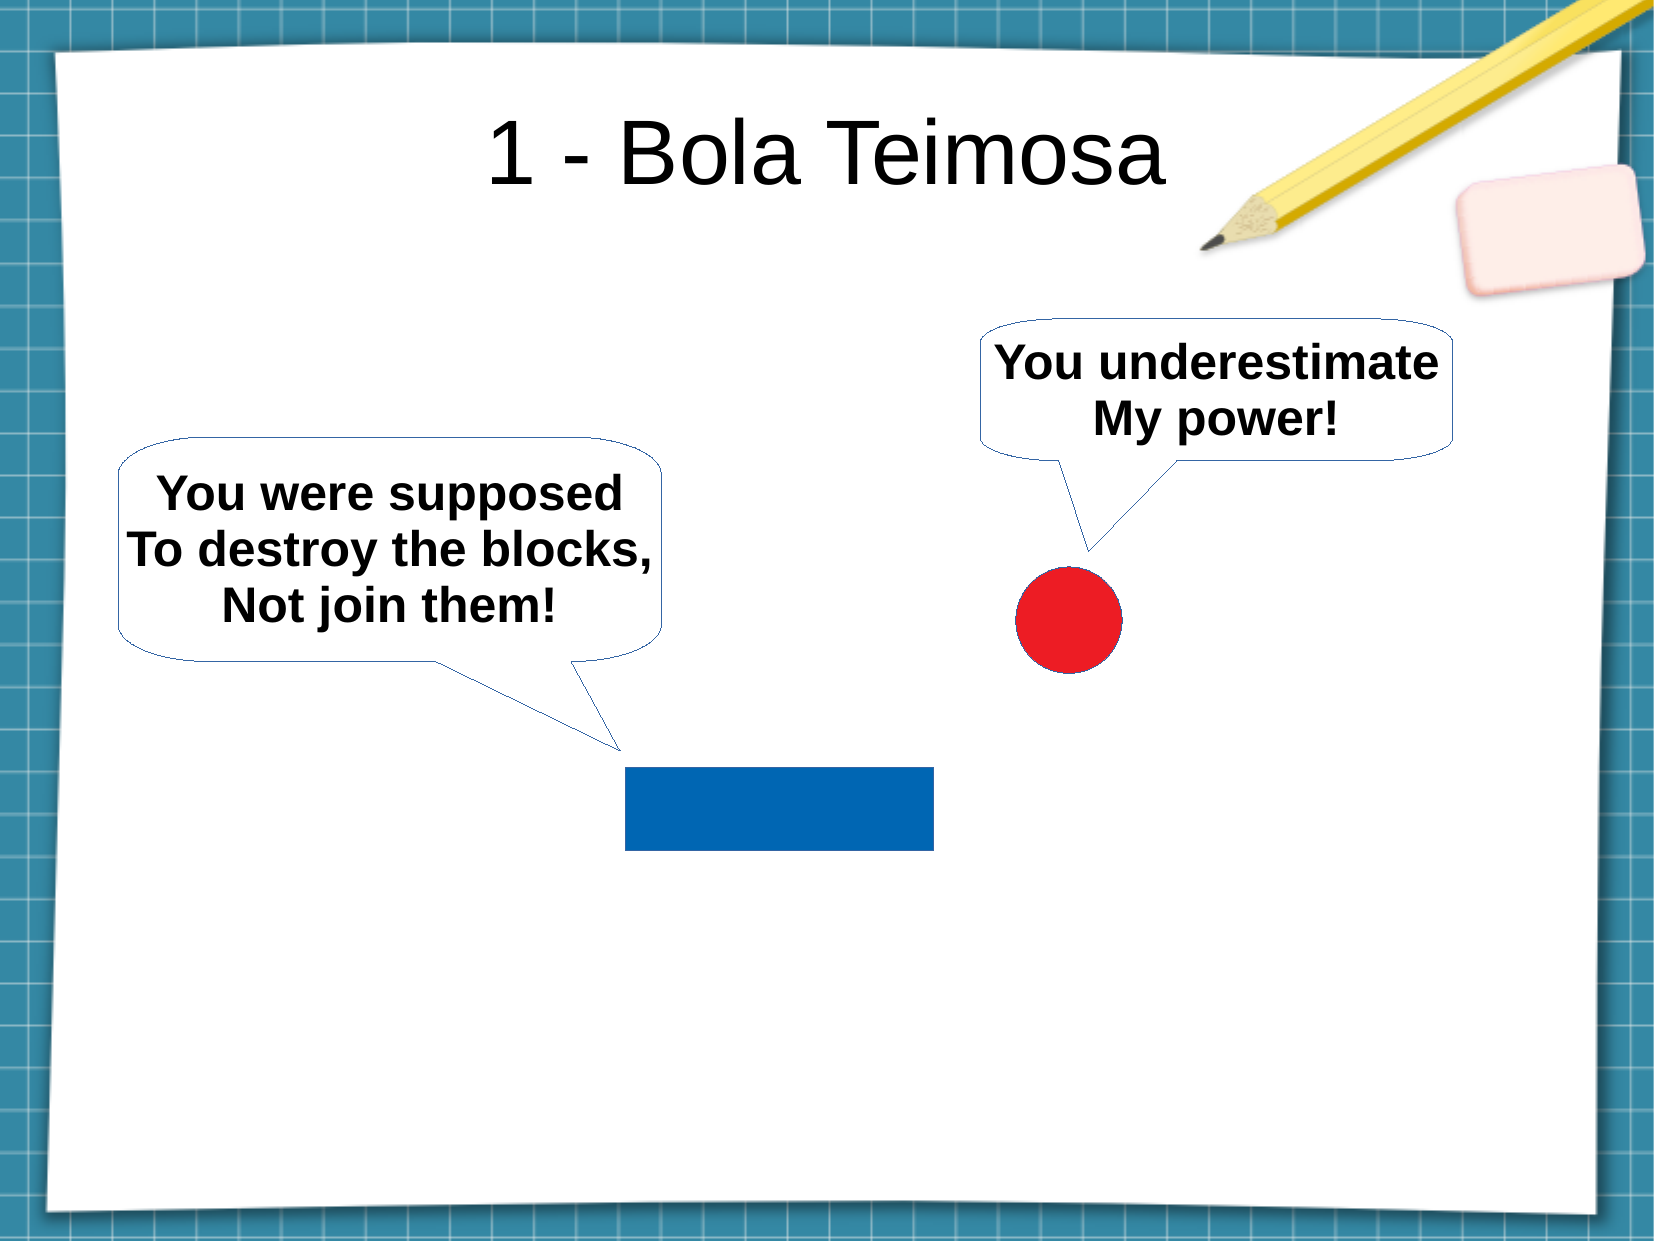

# 1 - Bola Teimosa
You underestimate
My power!
You were supposed
To destroy the blocks,
Not join them!